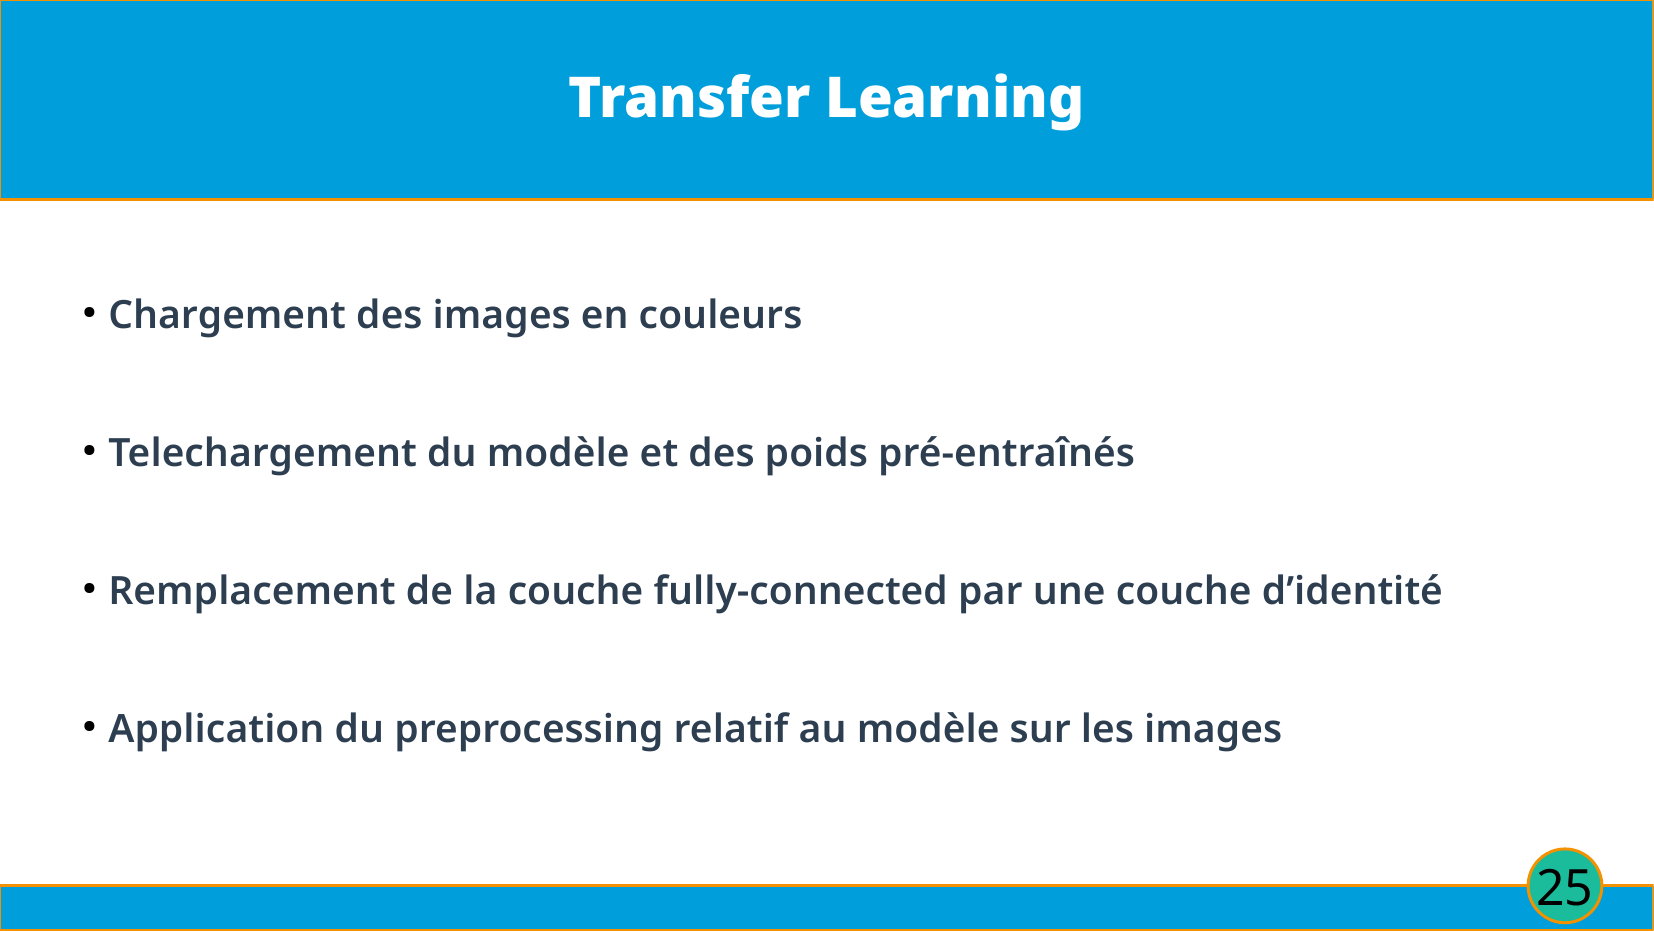

# Transfer Learning
Chargement des images en couleurs
Telechargement du modèle et des poids pré-entraînés
Remplacement de la couche fully-connected par une couche d’identité
Application du preprocessing relatif au modèle sur les images